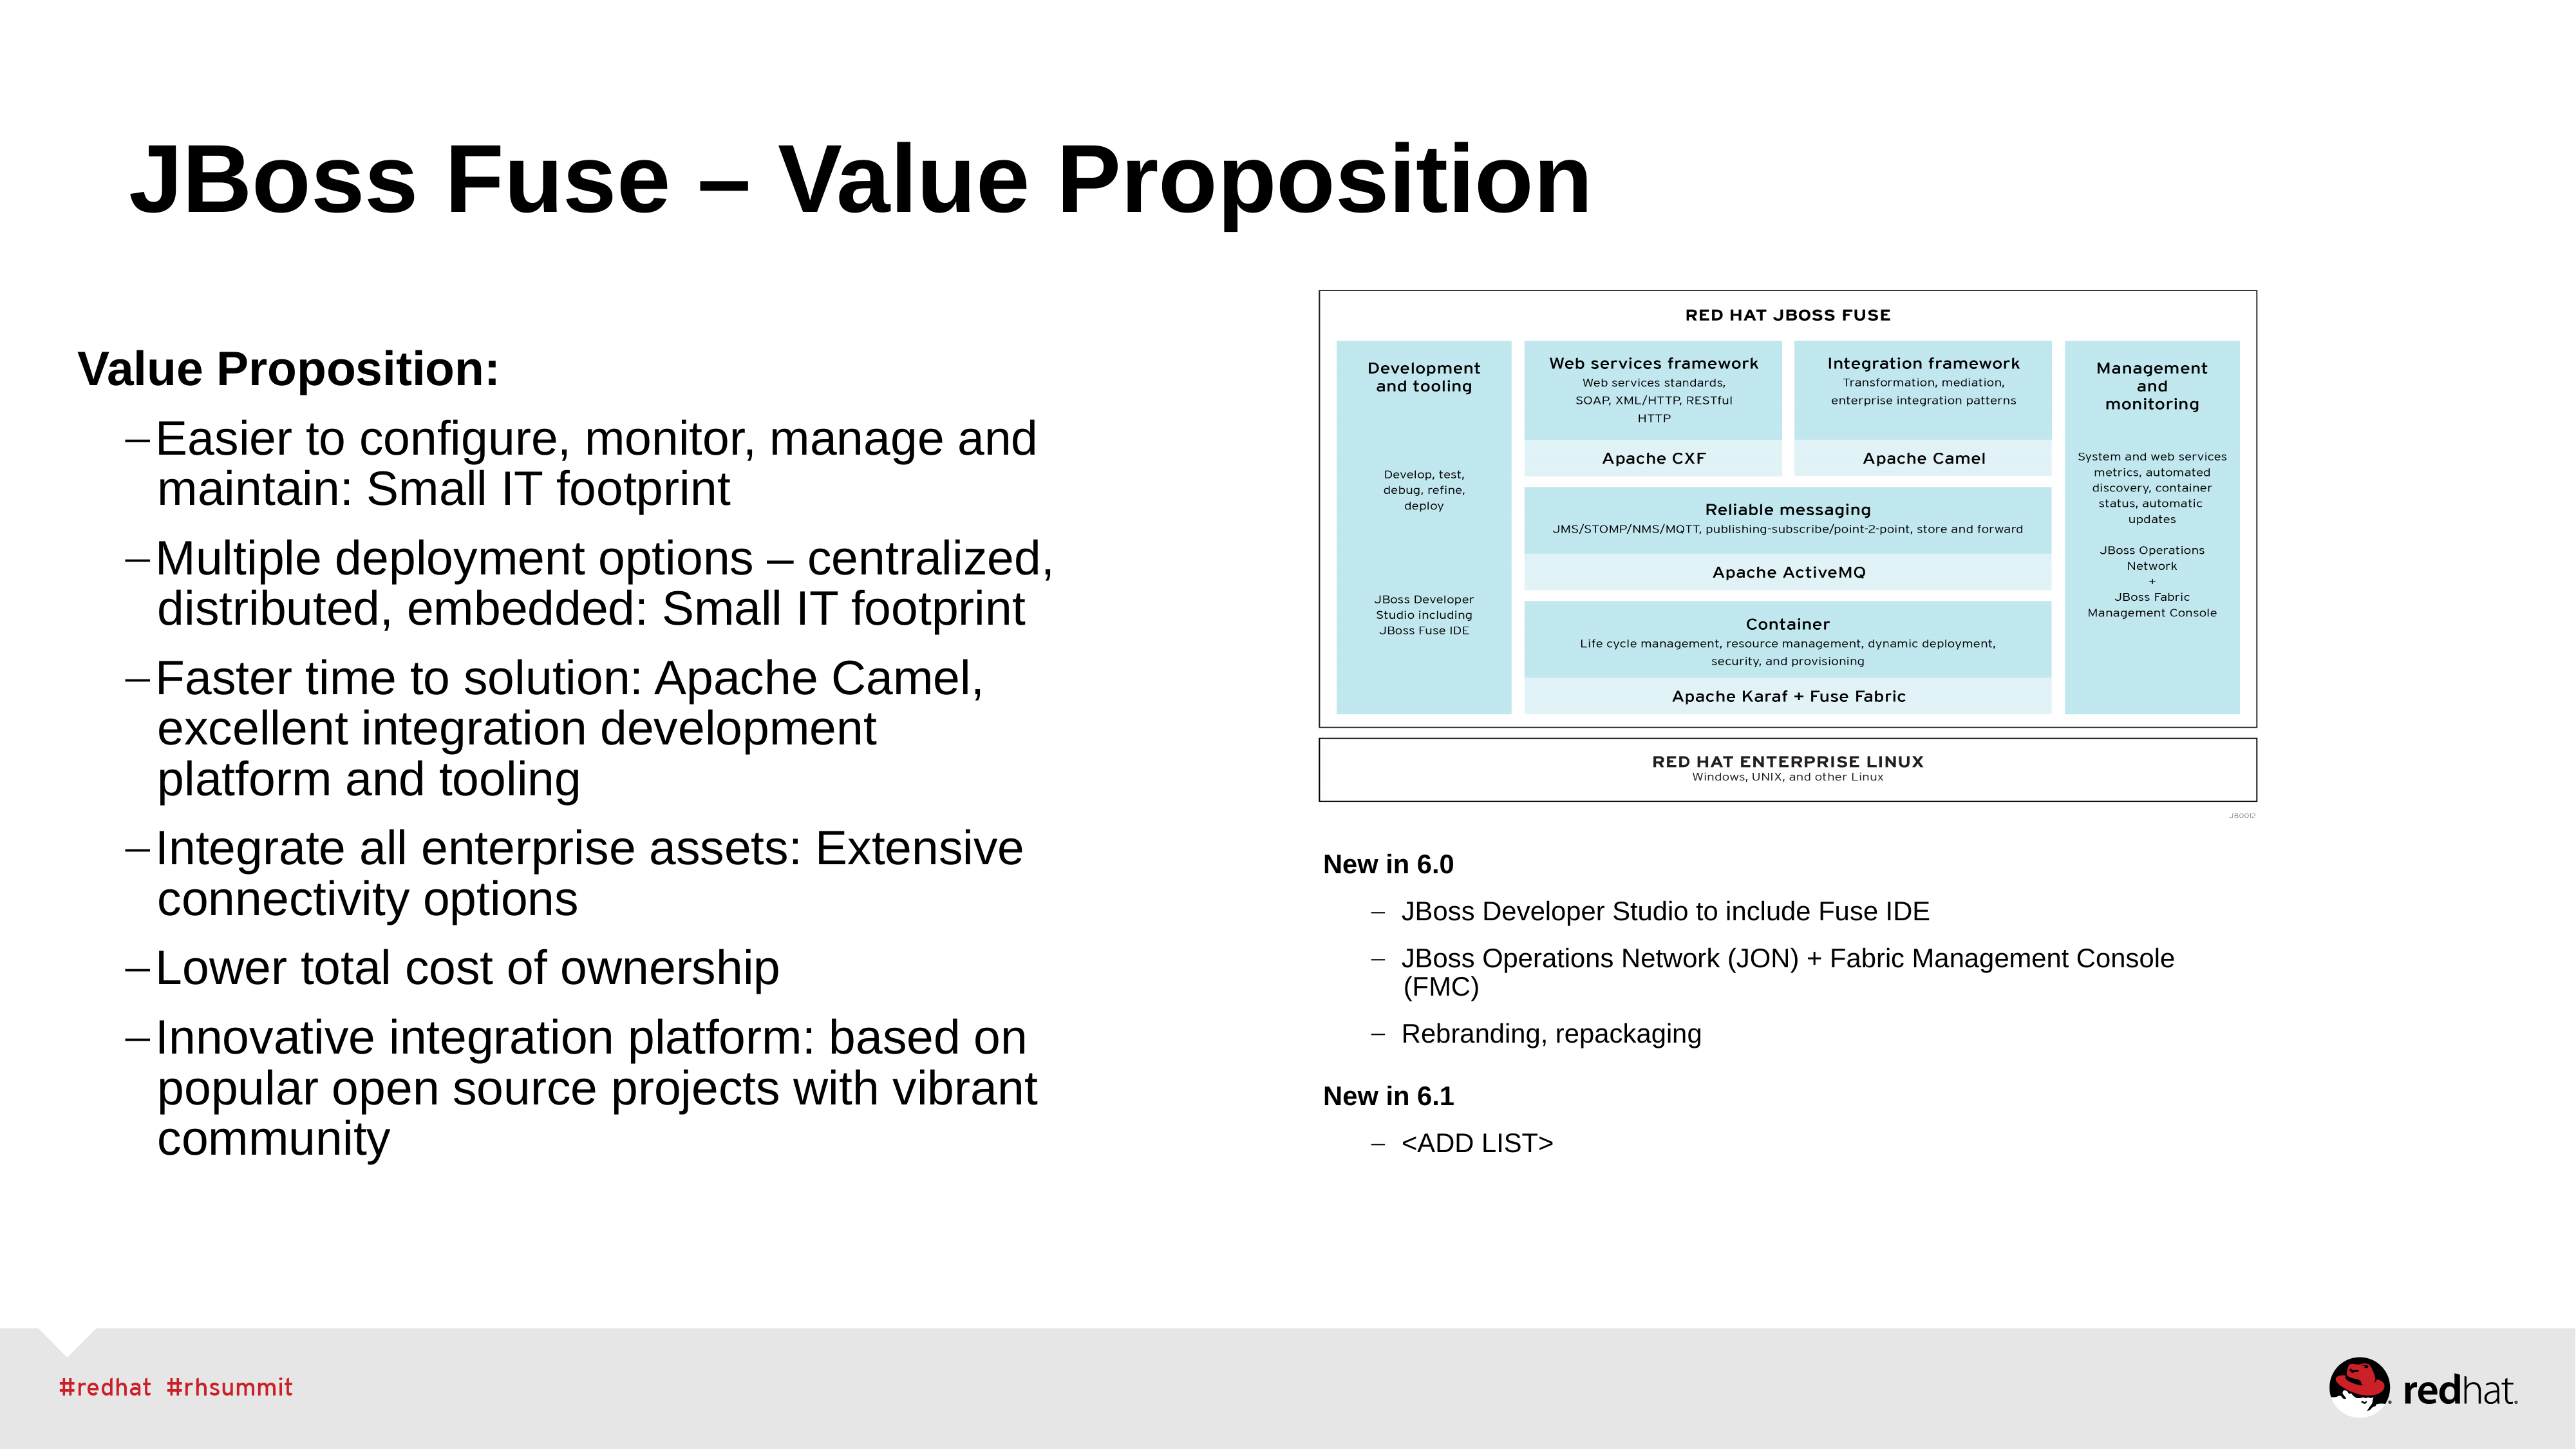

# JBoss Fuse – Value Proposition
Value Proposition:
Easier to configure, monitor, manage and maintain: Small IT footprint
Multiple deployment options – centralized, distributed, embedded: Small IT footprint
Faster time to solution: Apache Camel, excellent integration development platform and tooling
Integrate all enterprise assets: Extensive connectivity options
Lower total cost of ownership
Innovative integration platform: based on popular open source projects with vibrant community
New in 6.0
JBoss Developer Studio to include Fuse IDE
JBoss Operations Network (JON) + Fabric Management Console (FMC)
Rebranding, repackaging
New in 6.1
<ADD LIST>